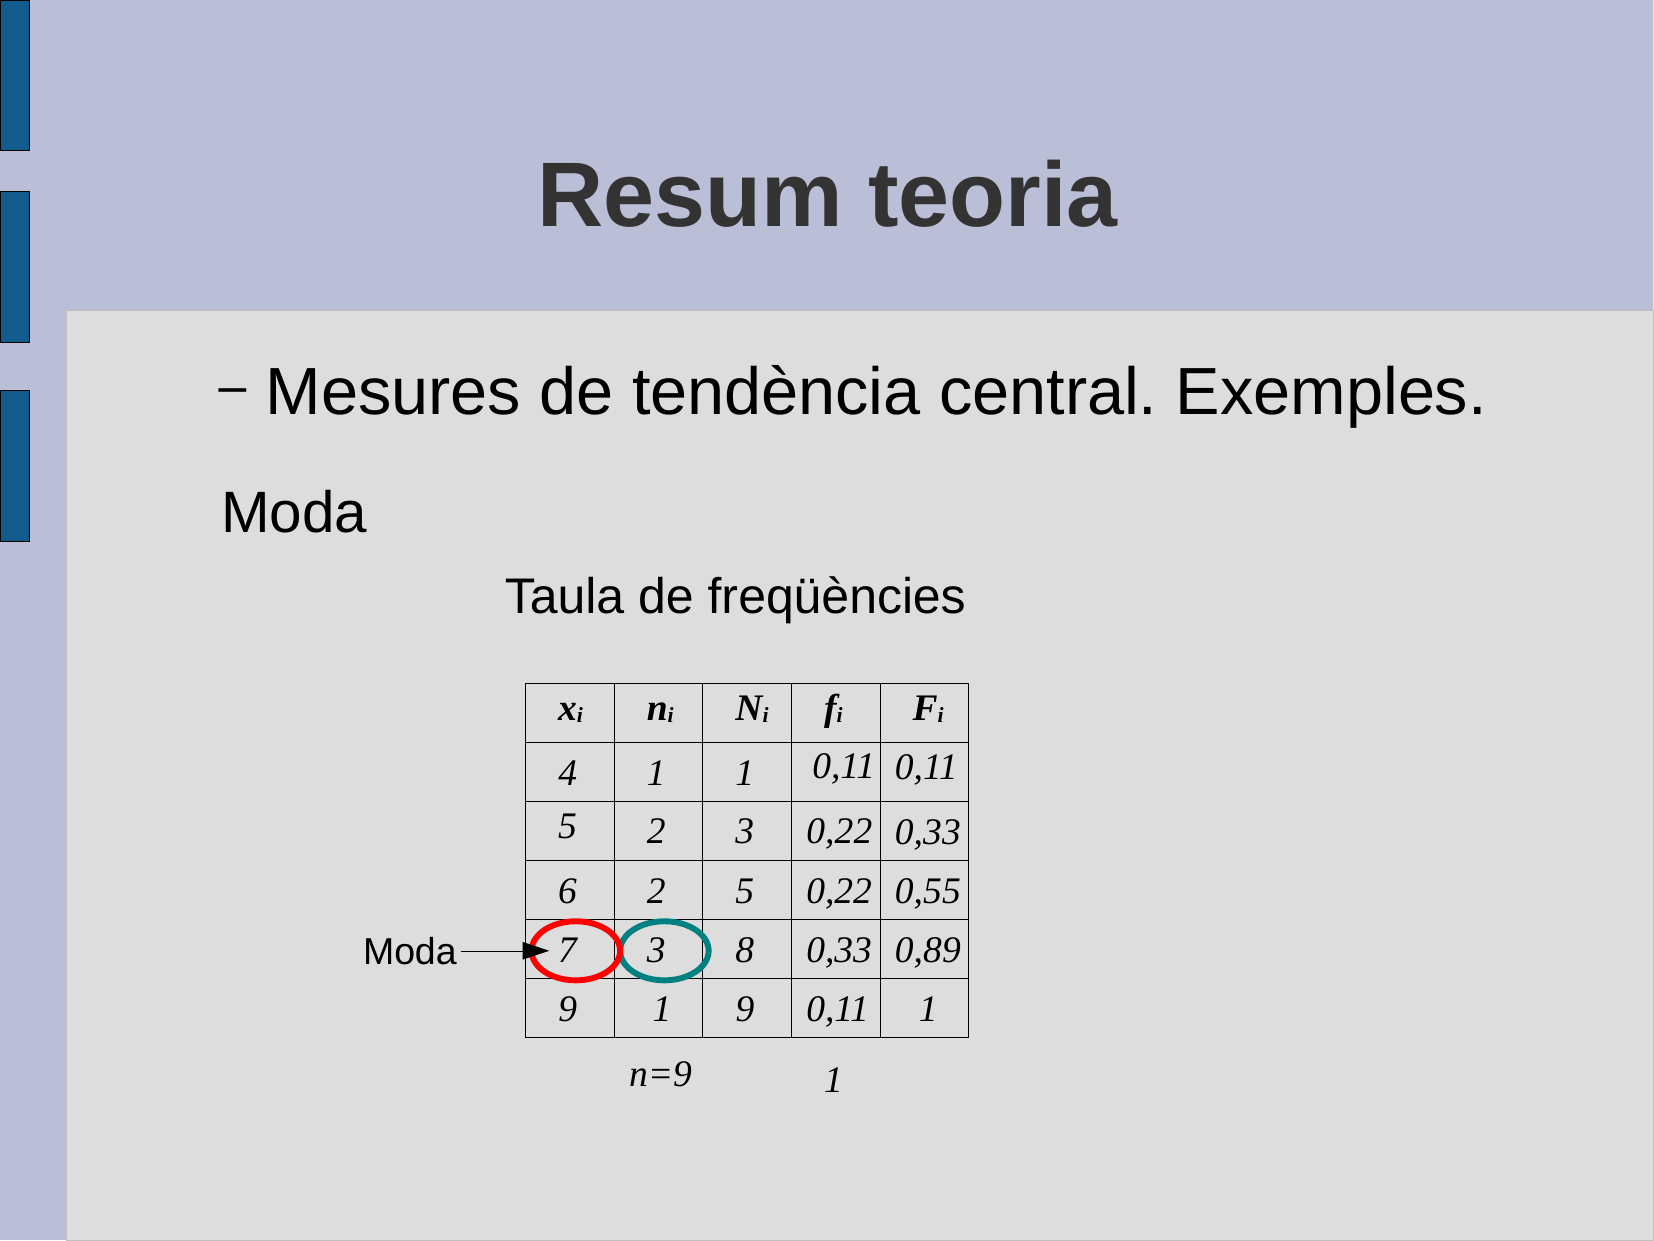

# Resum teoria
Mesures de tendència central. Exemples.
Moda
Taula de freqüències
xi
ni
Ni
fi
Fi
0,11
0,11
1
1
4
5
2
3
0,22
0,33
6
2
5
0,22
0,55
7
3
8
0,33
0,89
Moda
9
1
9
0,11
1
n=9
1